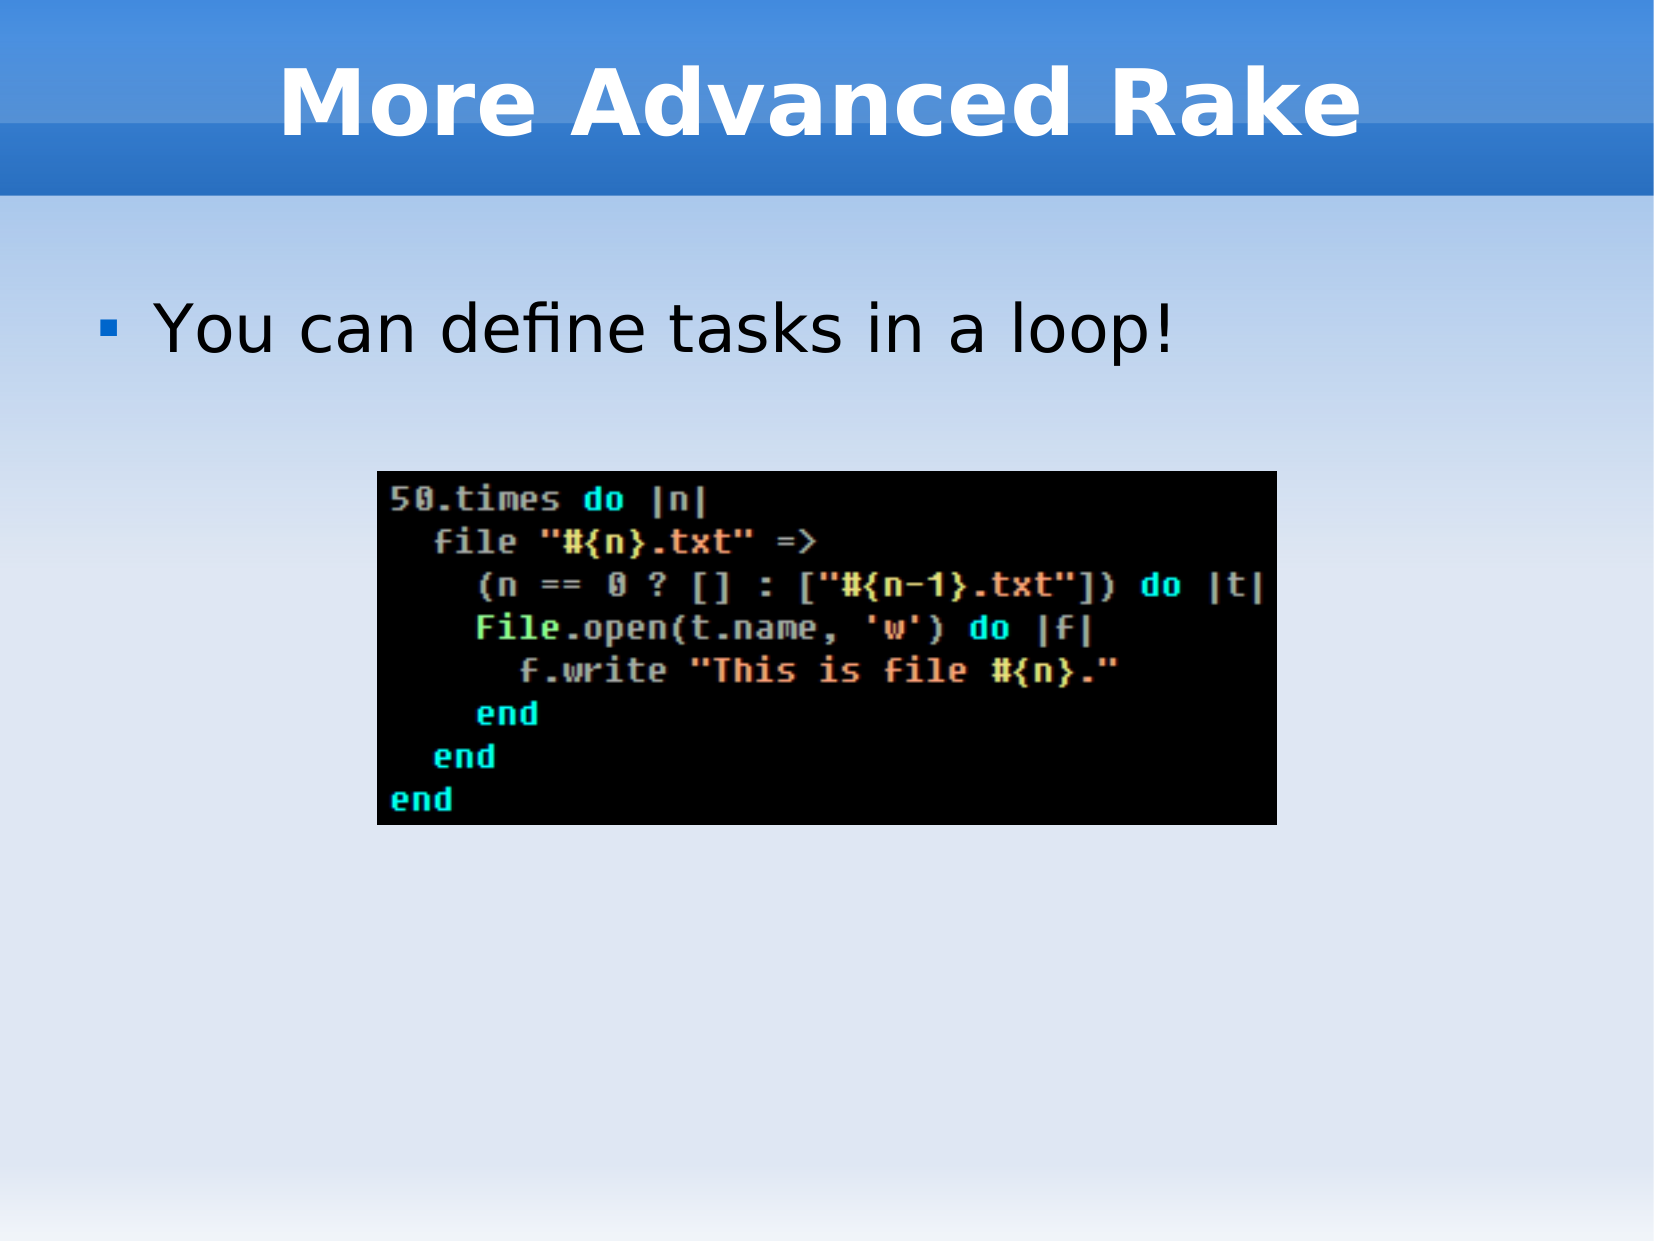

# More Advanced Rake
You can define tasks in a loop!